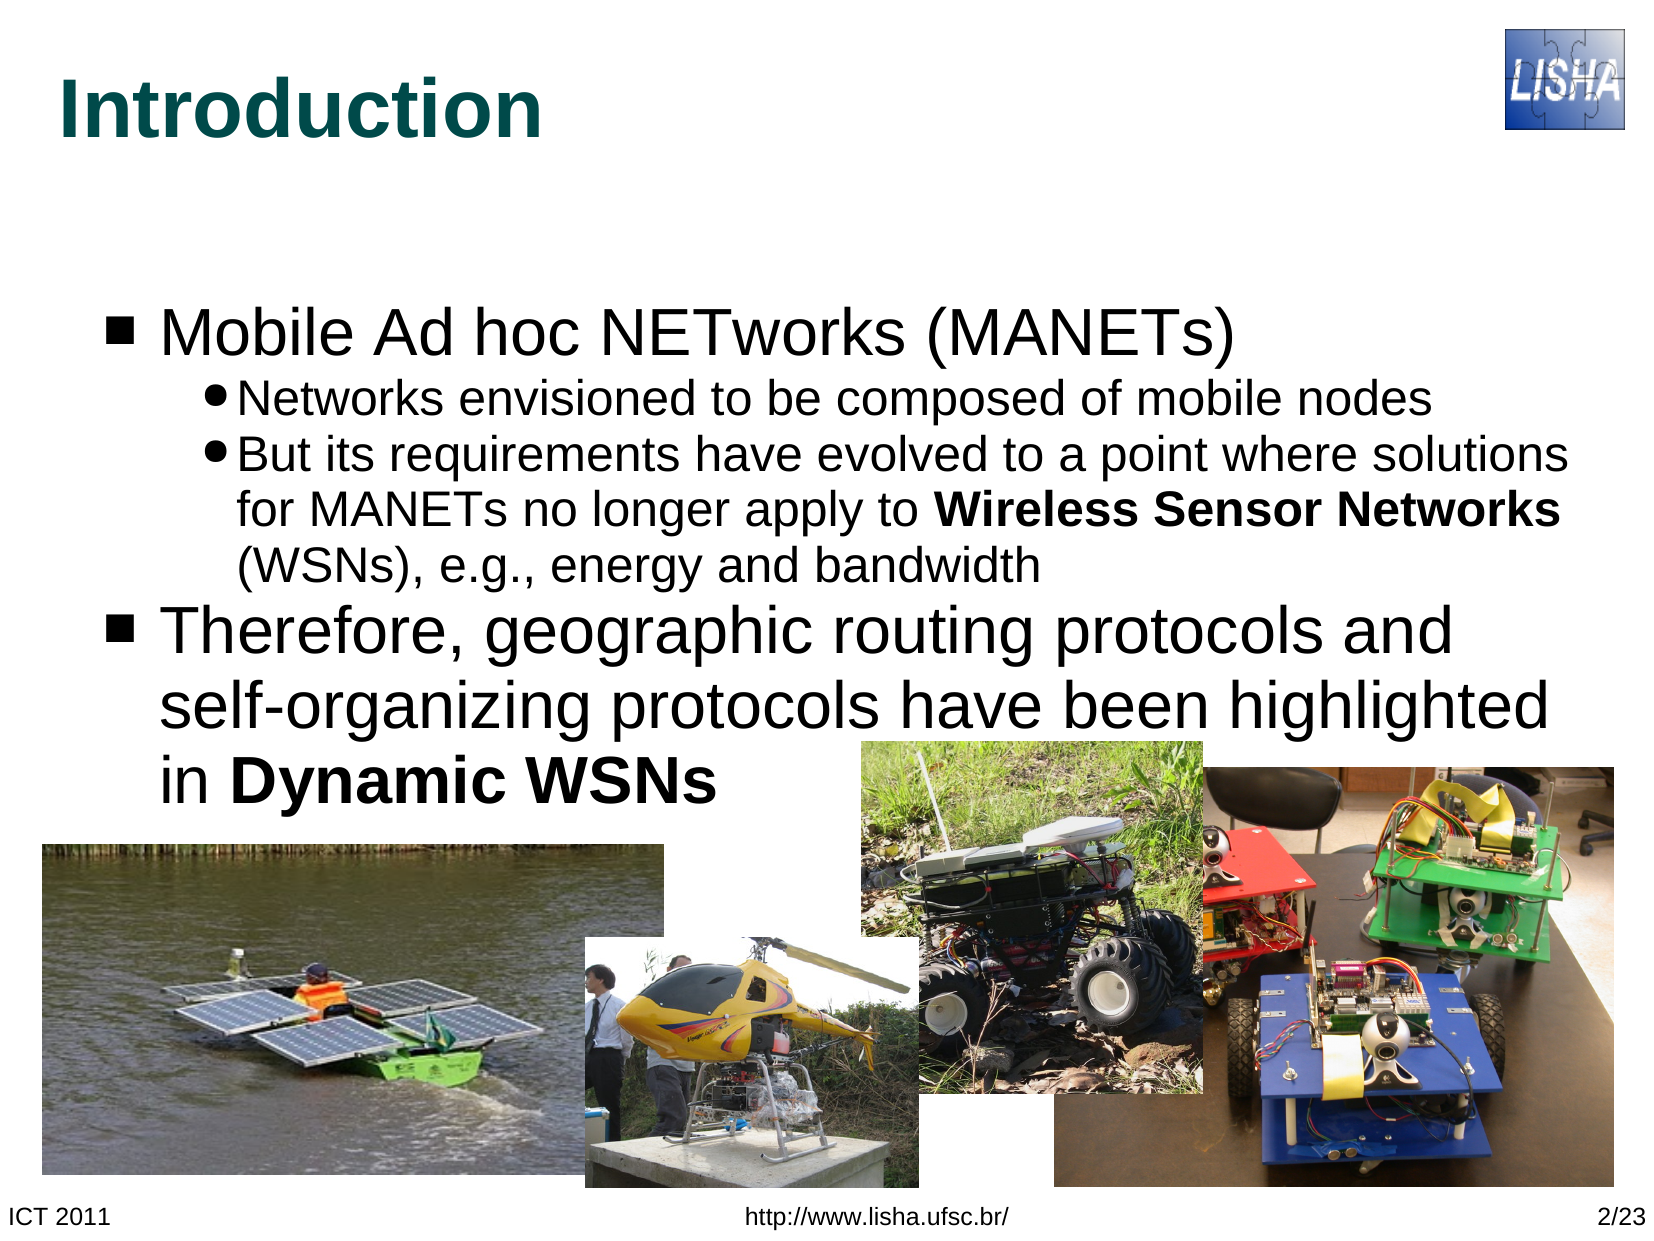

# Introduction
Mobile Ad hoc NETworks (MANETs)
Networks envisioned to be composed of mobile nodes
But its requirements have evolved to a point where solutions for MANETs no longer apply to Wireless Sensor Networks (WSNs), e.g., energy and bandwidth
Therefore, geographic routing protocols and self-organizing protocols have been highlighted in Dynamic WSNs